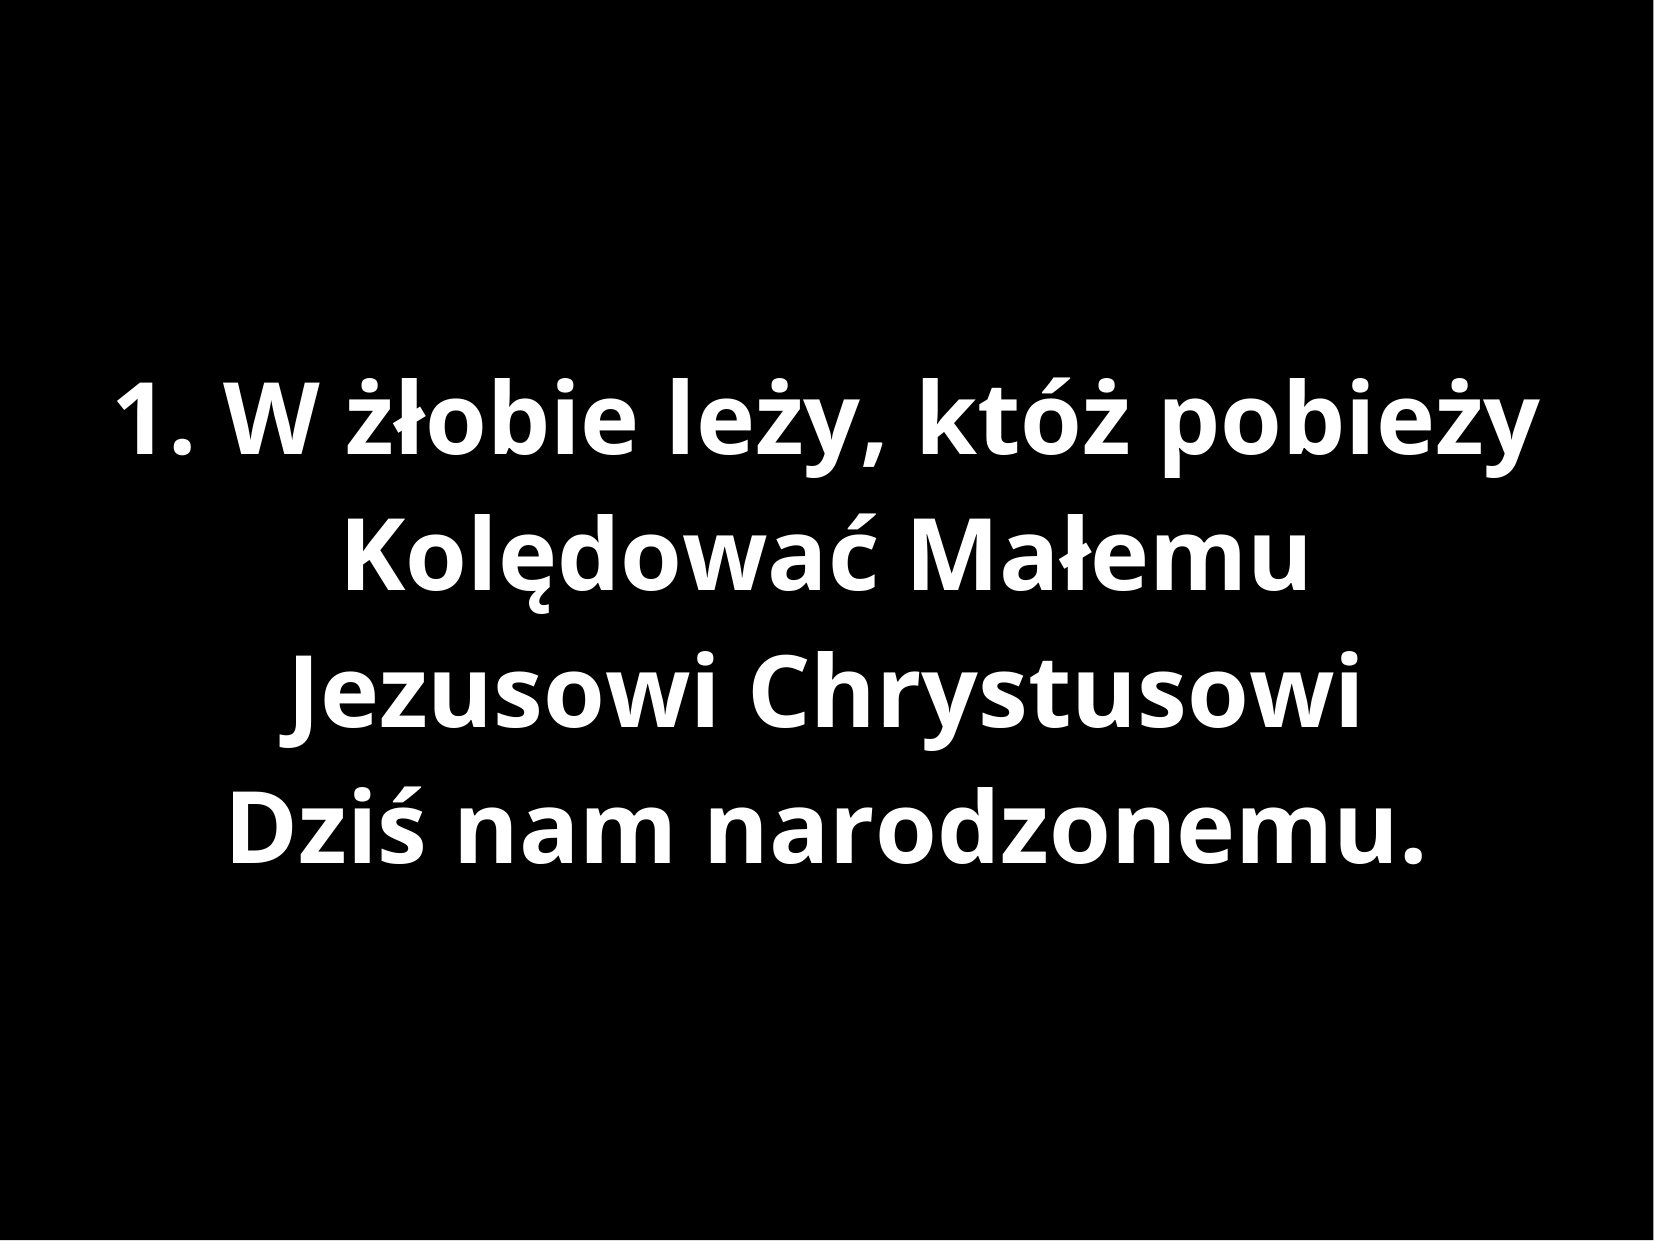

# 1. W żłobie leży, któż pobieży Kolędować Małemu Jezusowi Chrystusowi Dziś nam narodzonemu.